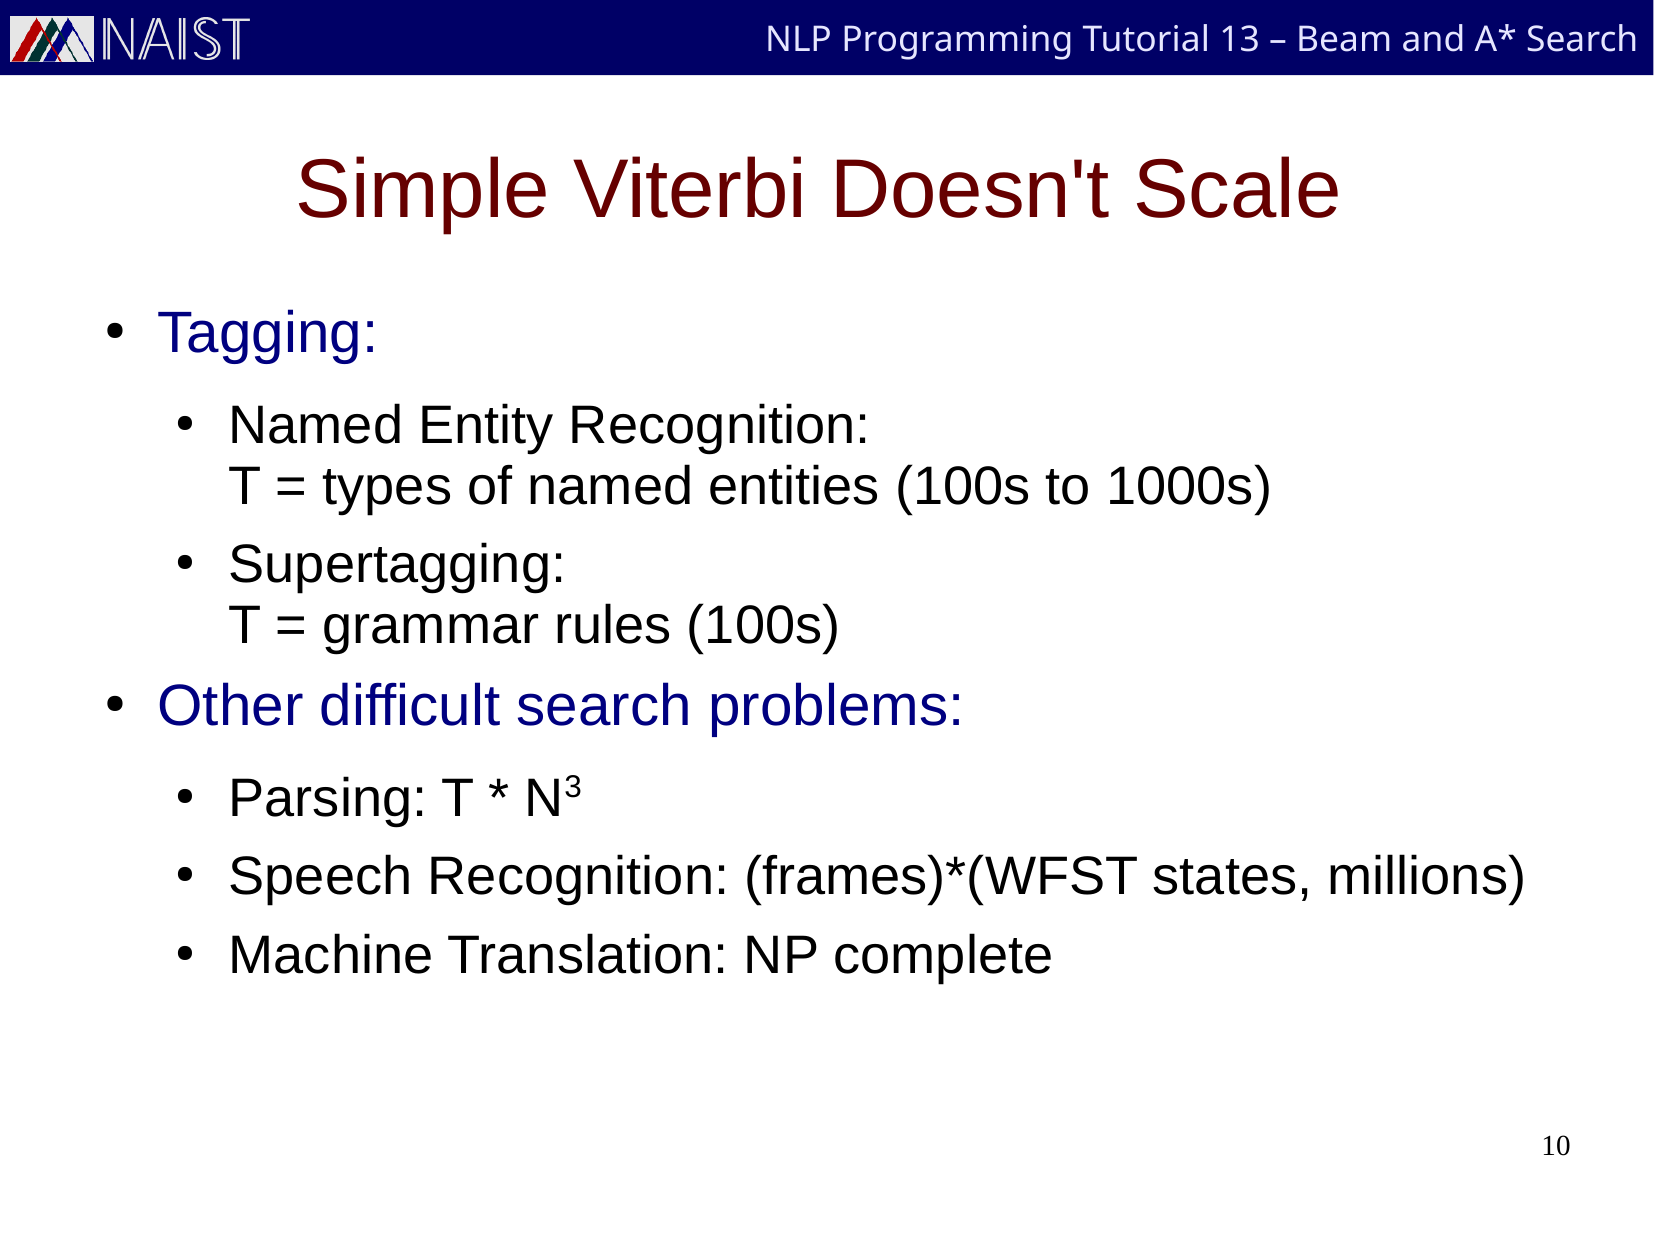

# Simple Viterbi Doesn't Scale
Tagging:
Named Entity Recognition:
T = types of named entities (100s to 1000s)
Supertagging:
T = grammar rules (100s)
Other difficult search problems:
Parsing: T * N3
Speech Recognition: (frames)*(WFST states, millions)
Machine Translation: NP complete
10